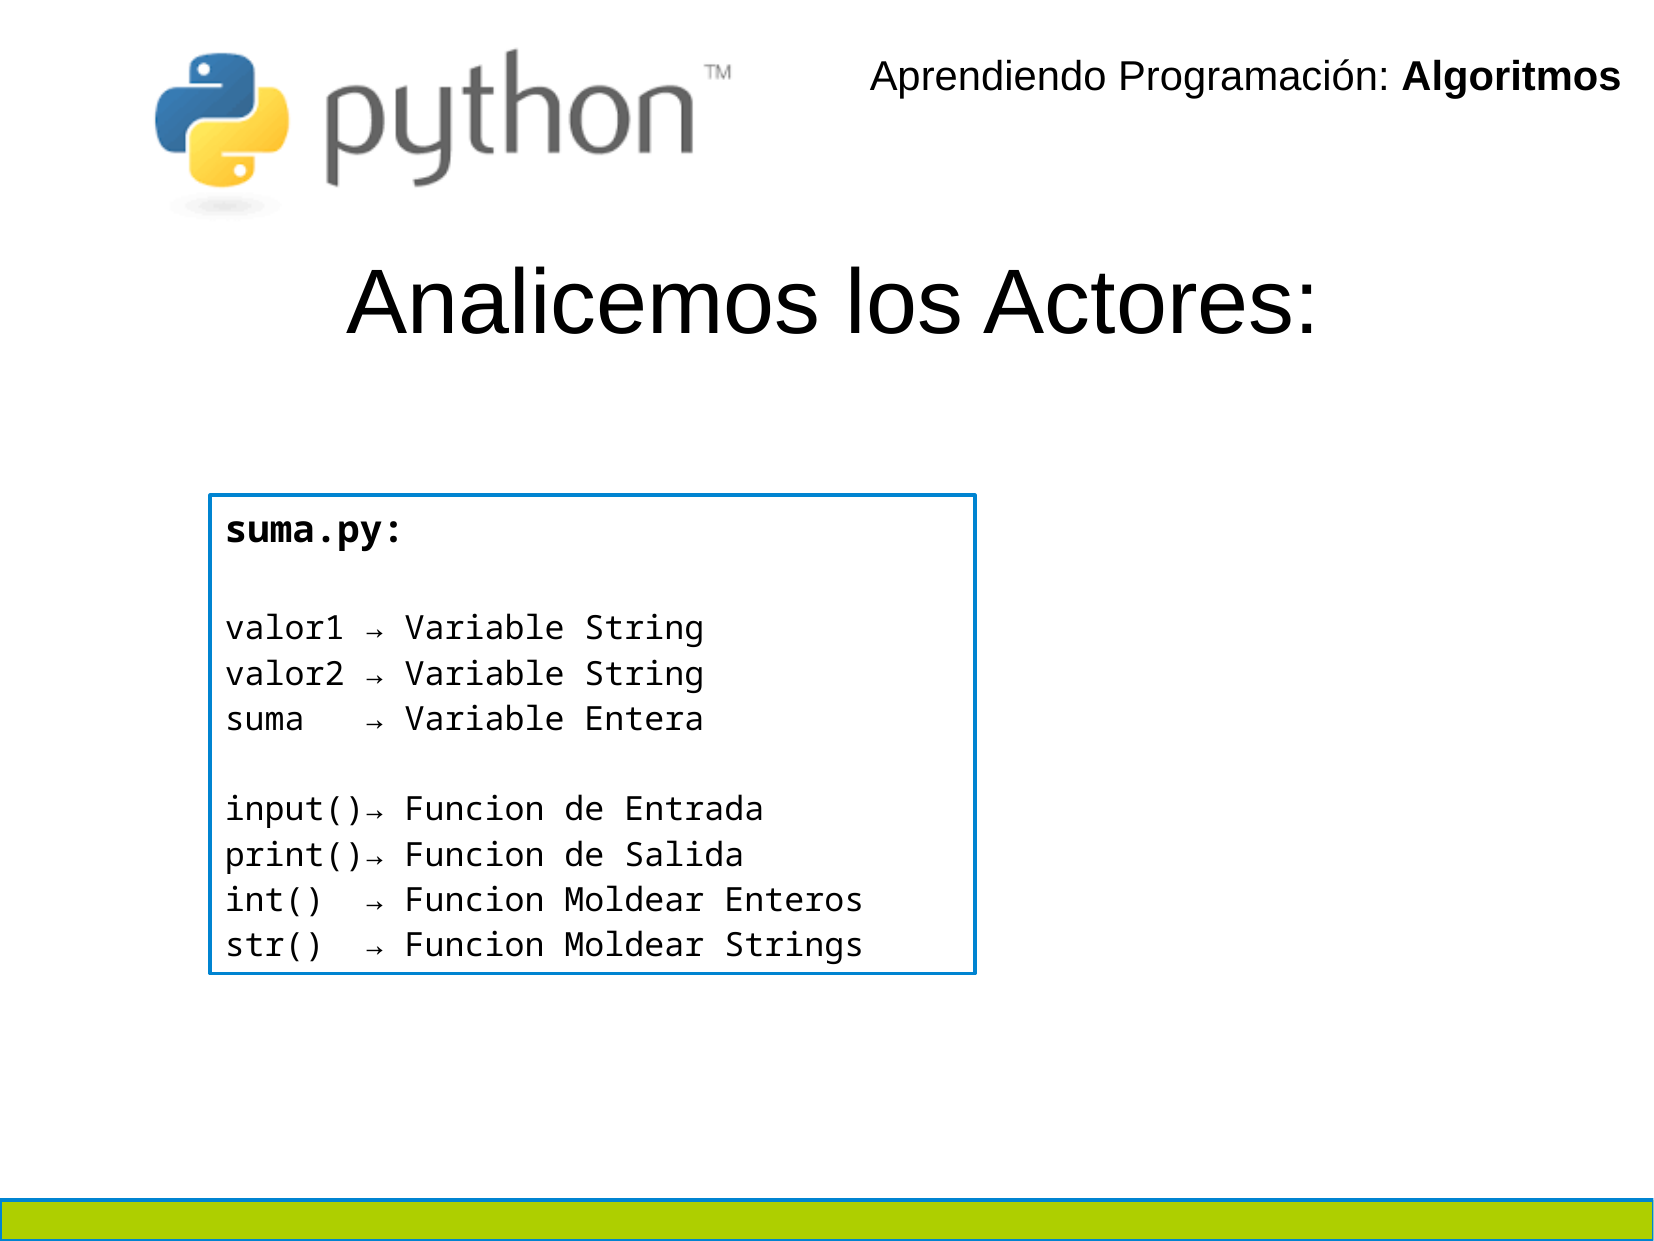

Aprendiendo Programación: Algoritmos
# Analicemos los Actores:
suma.py:
valor1 → Variable String
valor2 → Variable String
suma → Variable Entera
input()→ Funcion de Entrada
print()→ Funcion de Salida
int() → Funcion Moldear Enteros
str() → Funcion Moldear Strings